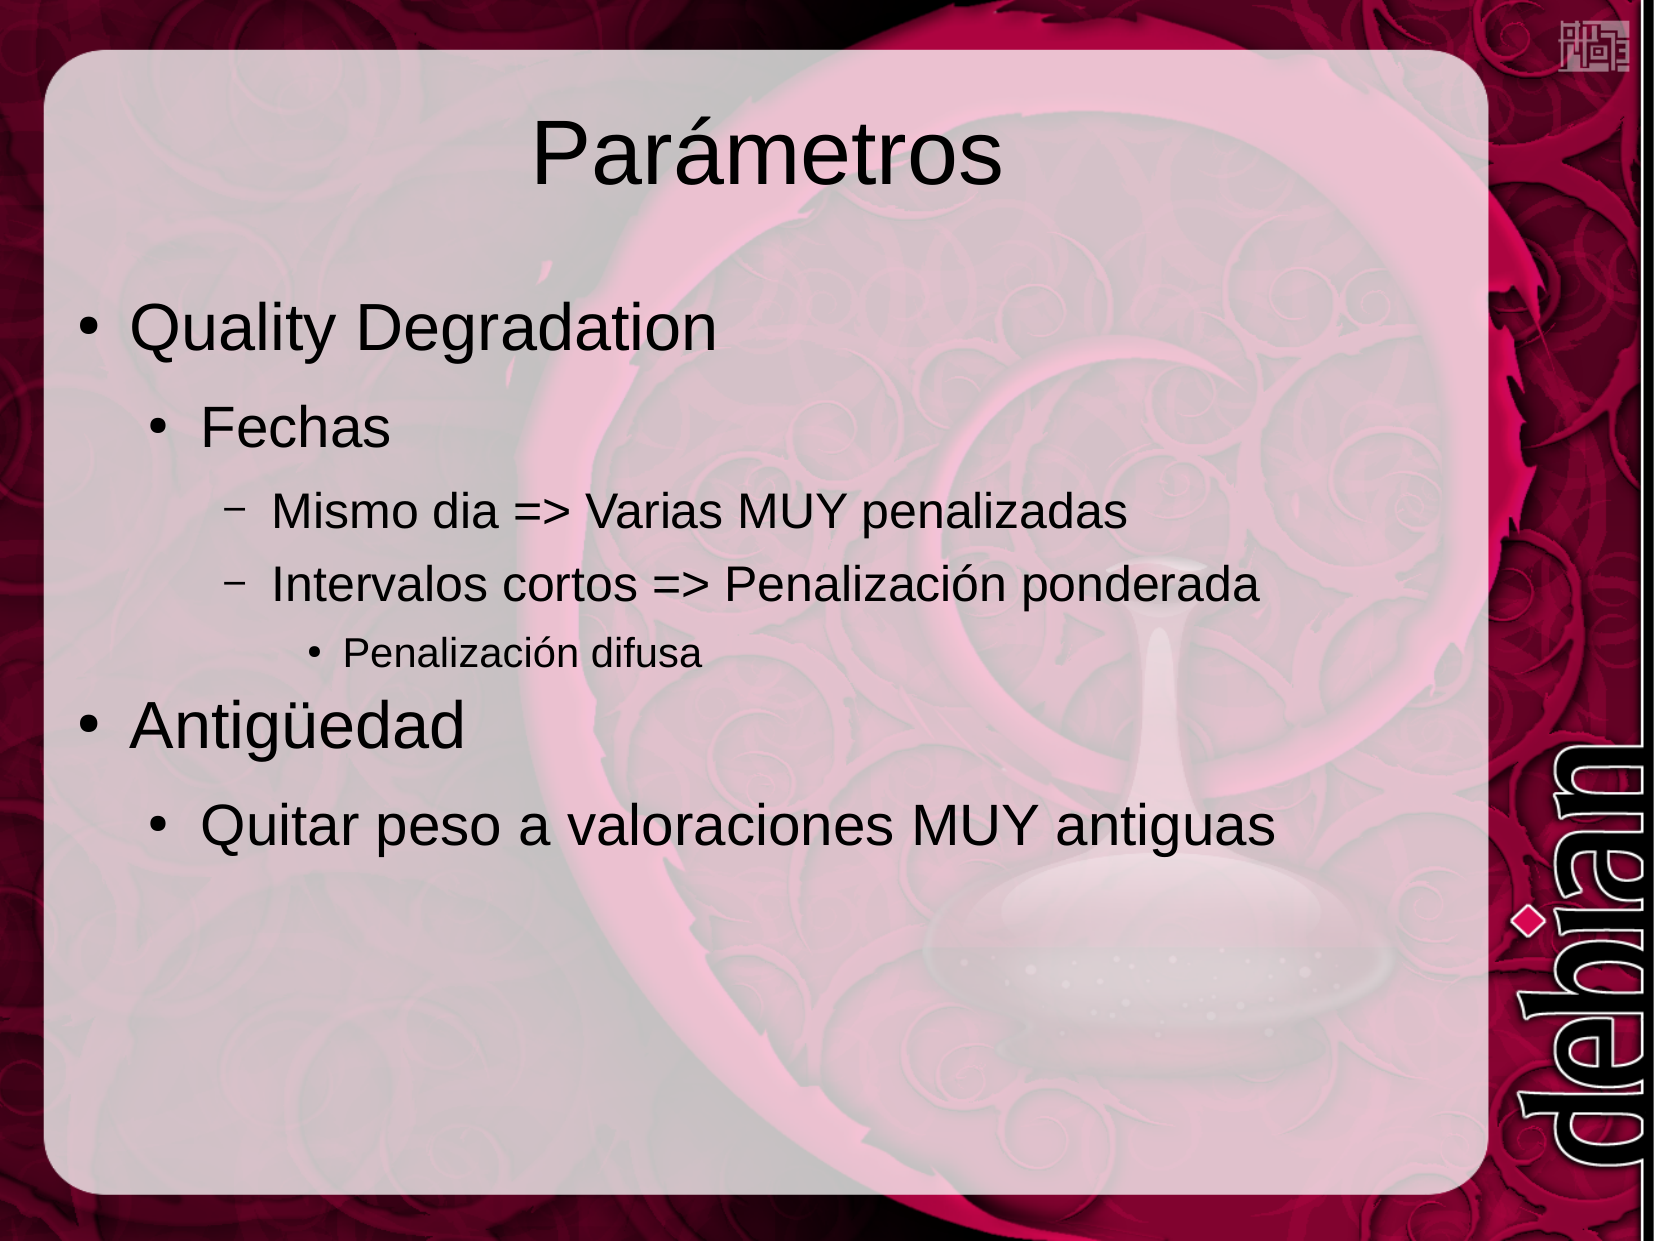

# Parámetros
Quality Degradation
Fechas
Mismo dia => Varias MUY penalizadas
Intervalos cortos => Penalización ponderada
Penalización difusa
Antigüedad
Quitar peso a valoraciones MUY antiguas